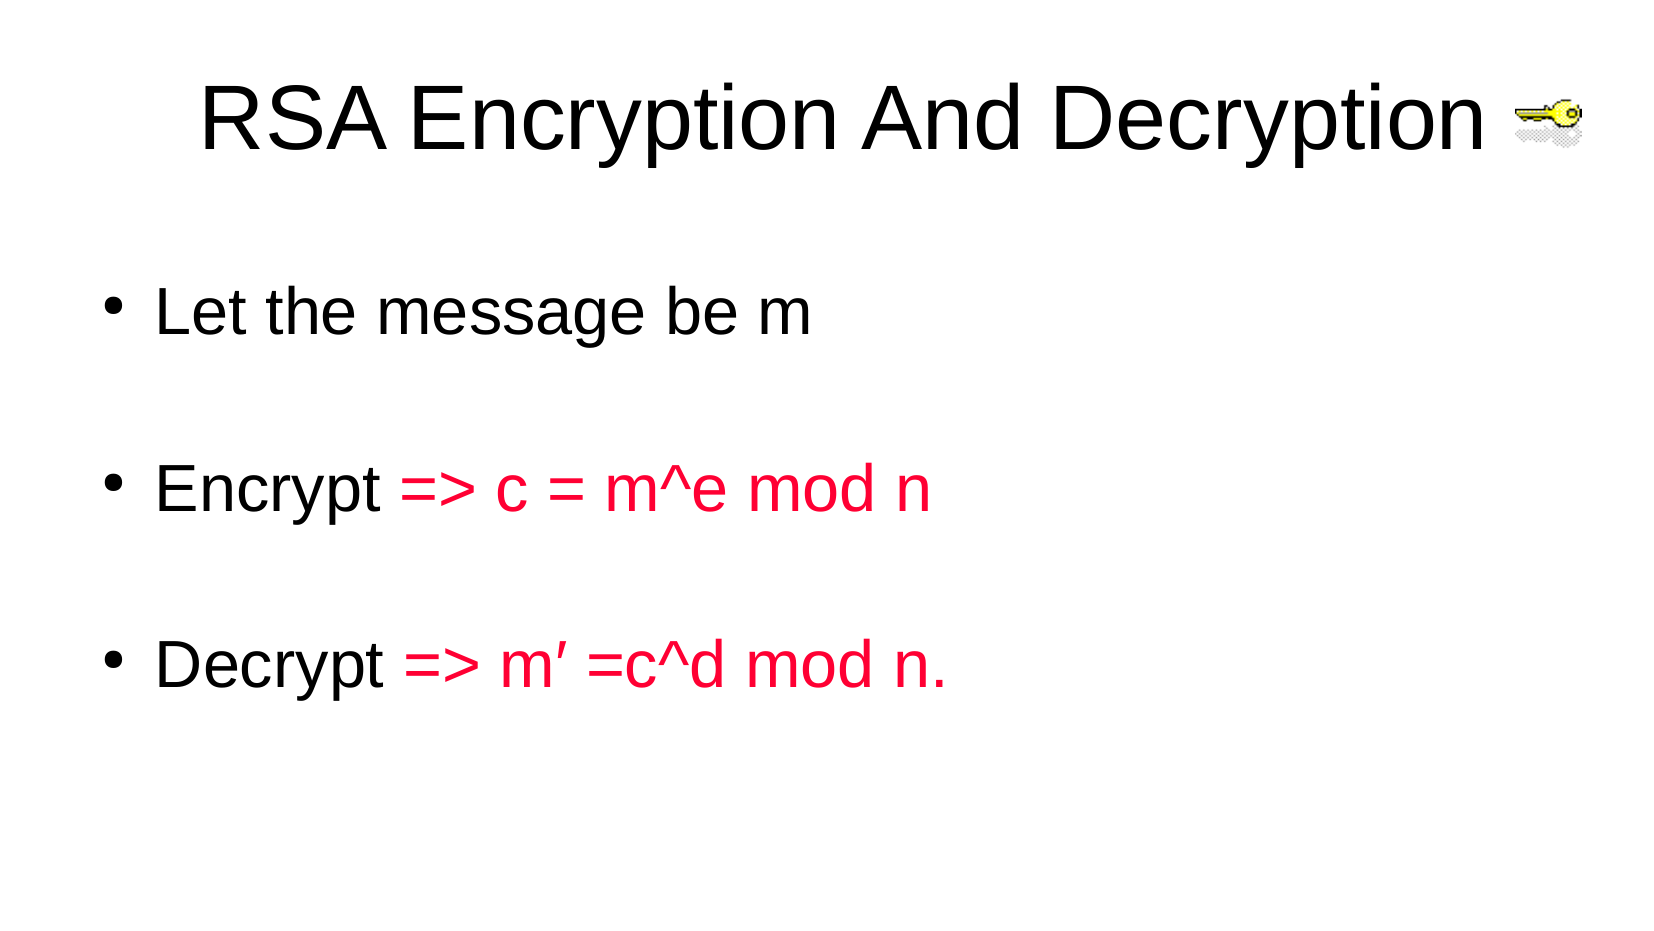

# RSA Encryption And Decryption
Let the message be m
Encrypt => c = m^e mod n
Decrypt => m′ =c^d mod n.